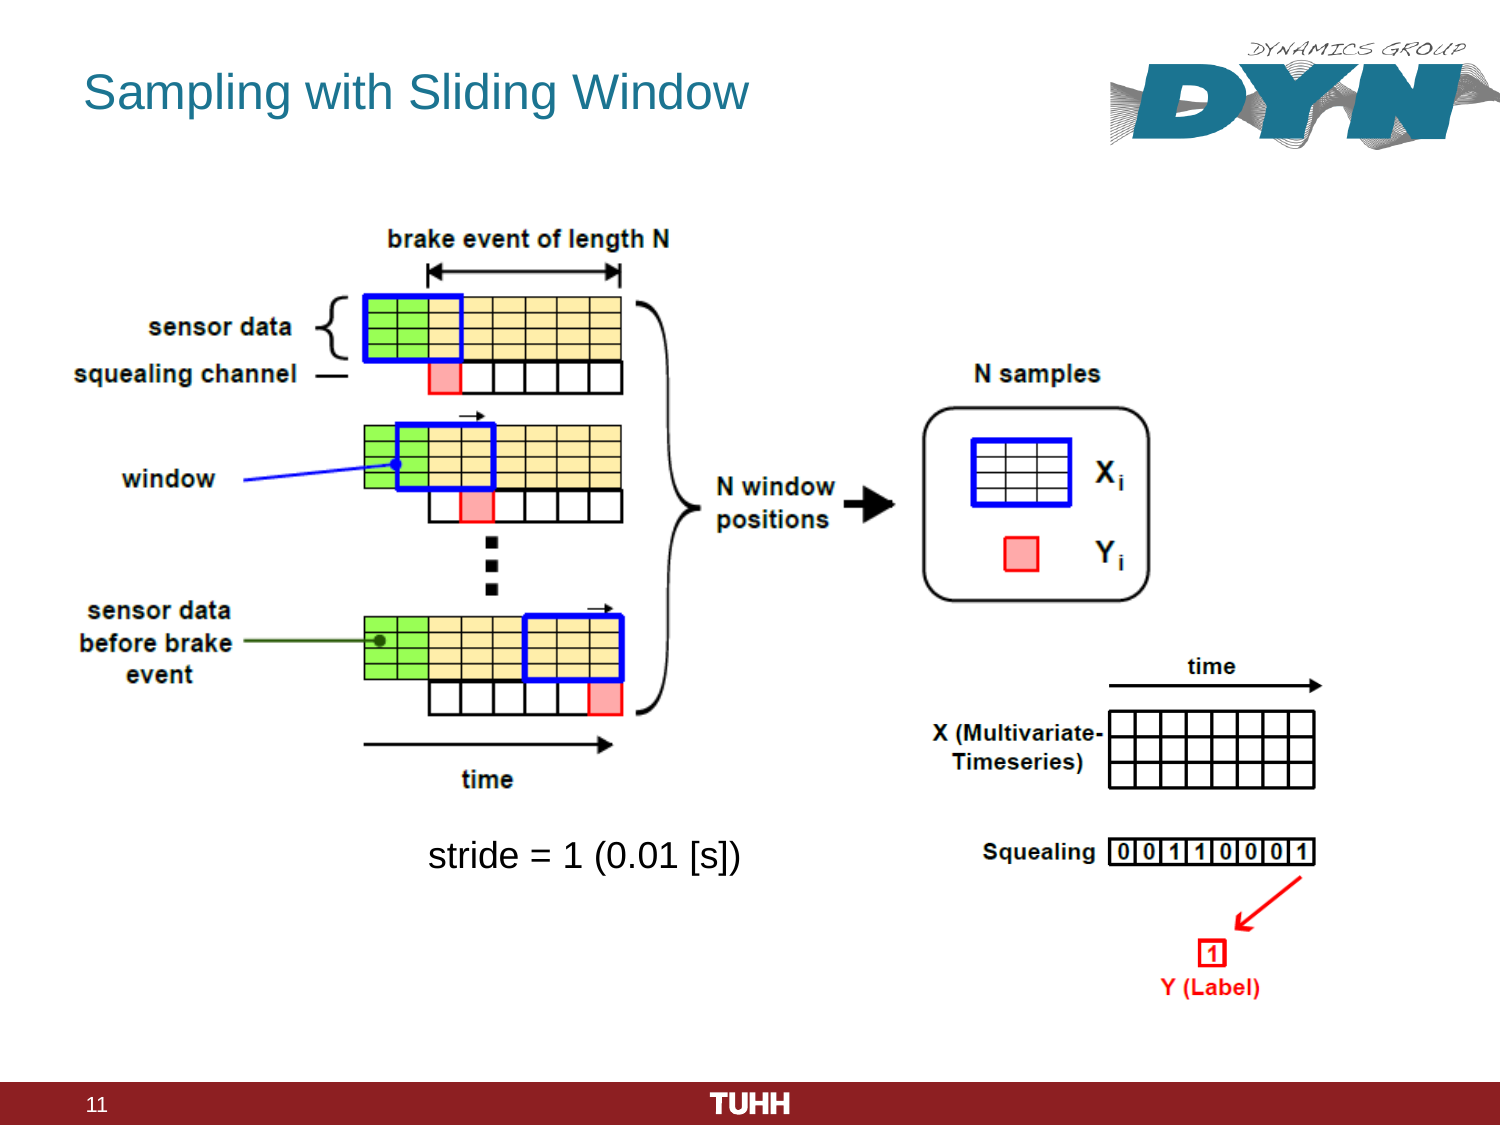

# Sampling with Sliding Window
stride = 1 (0.01 [s])